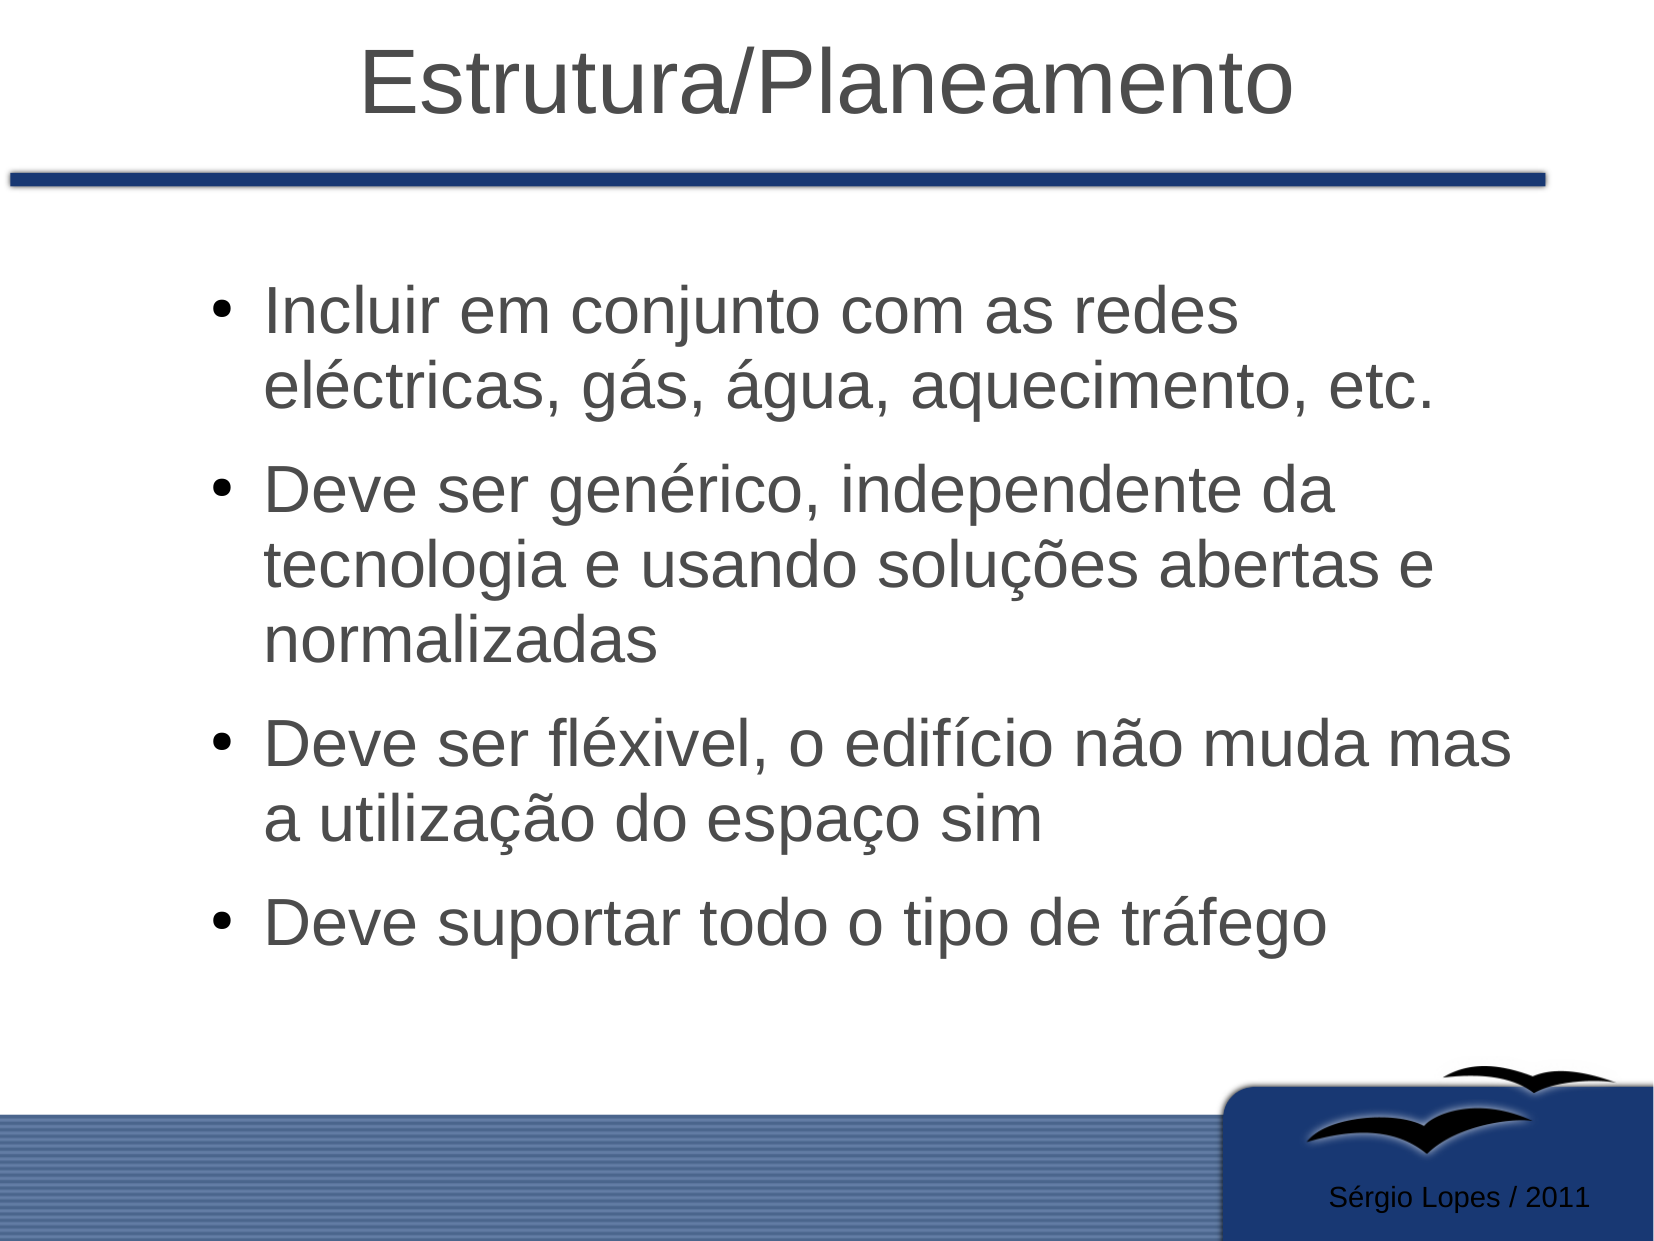

# Estrutura/Planeamento
Incluir em conjunto com as redes eléctricas, gás, água, aquecimento, etc.
Deve ser genérico, independente da tecnologia e usando soluções abertas e normalizadas
Deve ser fléxivel, o edifício não muda mas a utilização do espaço sim
Deve suportar todo o tipo de tráfego
Sérgio Lopes / 2011